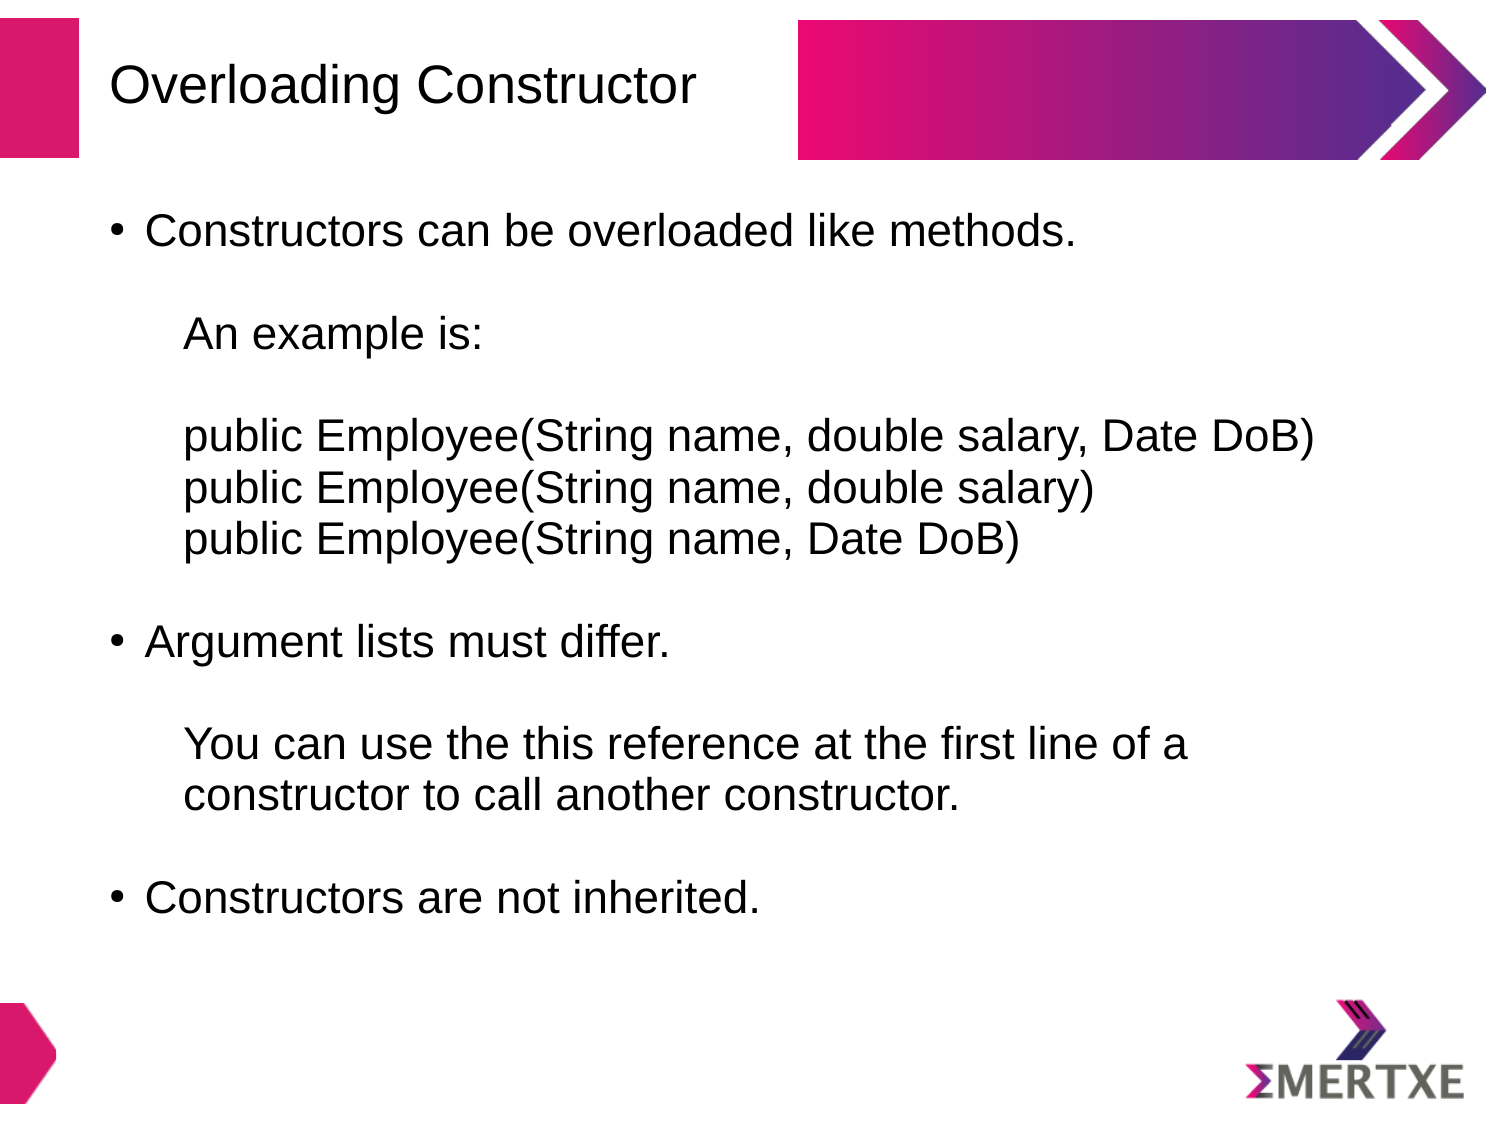

Overloading Constructor
Constructors can be overloaded like methods.
	An example is:
	public Employee(String name, double salary, Date DoB)
	public Employee(String name, double salary)
	public Employee(String name, Date DoB)
Argument lists must differ.
	You can use the this reference at the first line of a
	constructor to call another constructor.
Constructors are not inherited.